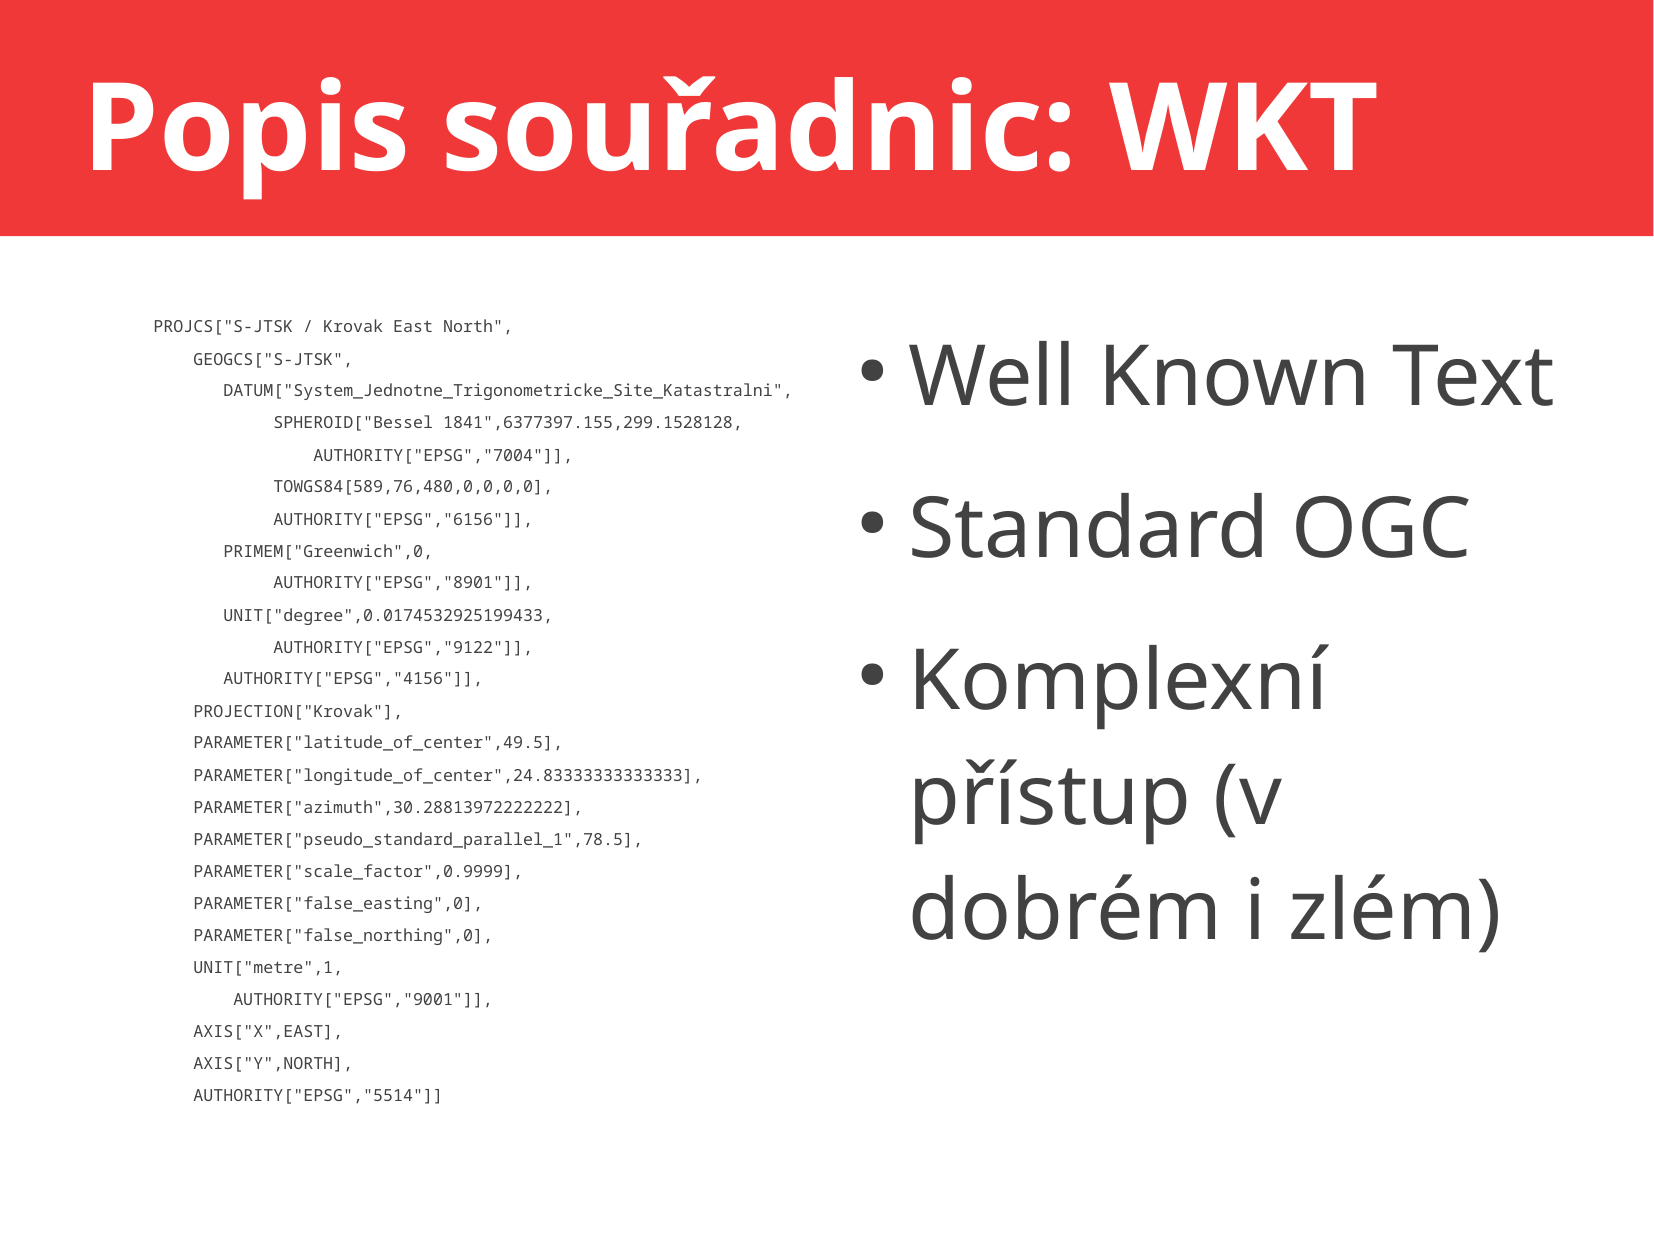

# Popis souřadnic: WKT
PROJCS["S-JTSK / Krovak East North",
 GEOGCS["S-JTSK",
 DATUM["System_Jednotne_Trigonometricke_Site_Katastralni",
 SPHEROID["Bessel 1841",6377397.155,299.1528128,
 AUTHORITY["EPSG","7004"]],
 TOWGS84[589,76,480,0,0,0,0],
 AUTHORITY["EPSG","6156"]],
 PRIMEM["Greenwich",0,
 AUTHORITY["EPSG","8901"]],
 UNIT["degree",0.0174532925199433,
 AUTHORITY["EPSG","9122"]],
 AUTHORITY["EPSG","4156"]],
 PROJECTION["Krovak"],
 PARAMETER["latitude_of_center",49.5],
 PARAMETER["longitude_of_center",24.83333333333333],
 PARAMETER["azimuth",30.28813972222222],
 PARAMETER["pseudo_standard_parallel_1",78.5],
 PARAMETER["scale_factor",0.9999],
 PARAMETER["false_easting",0],
 PARAMETER["false_northing",0],
 UNIT["metre",1,
 AUTHORITY["EPSG","9001"]],
 AXIS["X",EAST],
 AXIS["Y",NORTH],
 AUTHORITY["EPSG","5514"]]
Well Known Text
Standard OGC
Komplexní přístup (v dobrém i zlém)